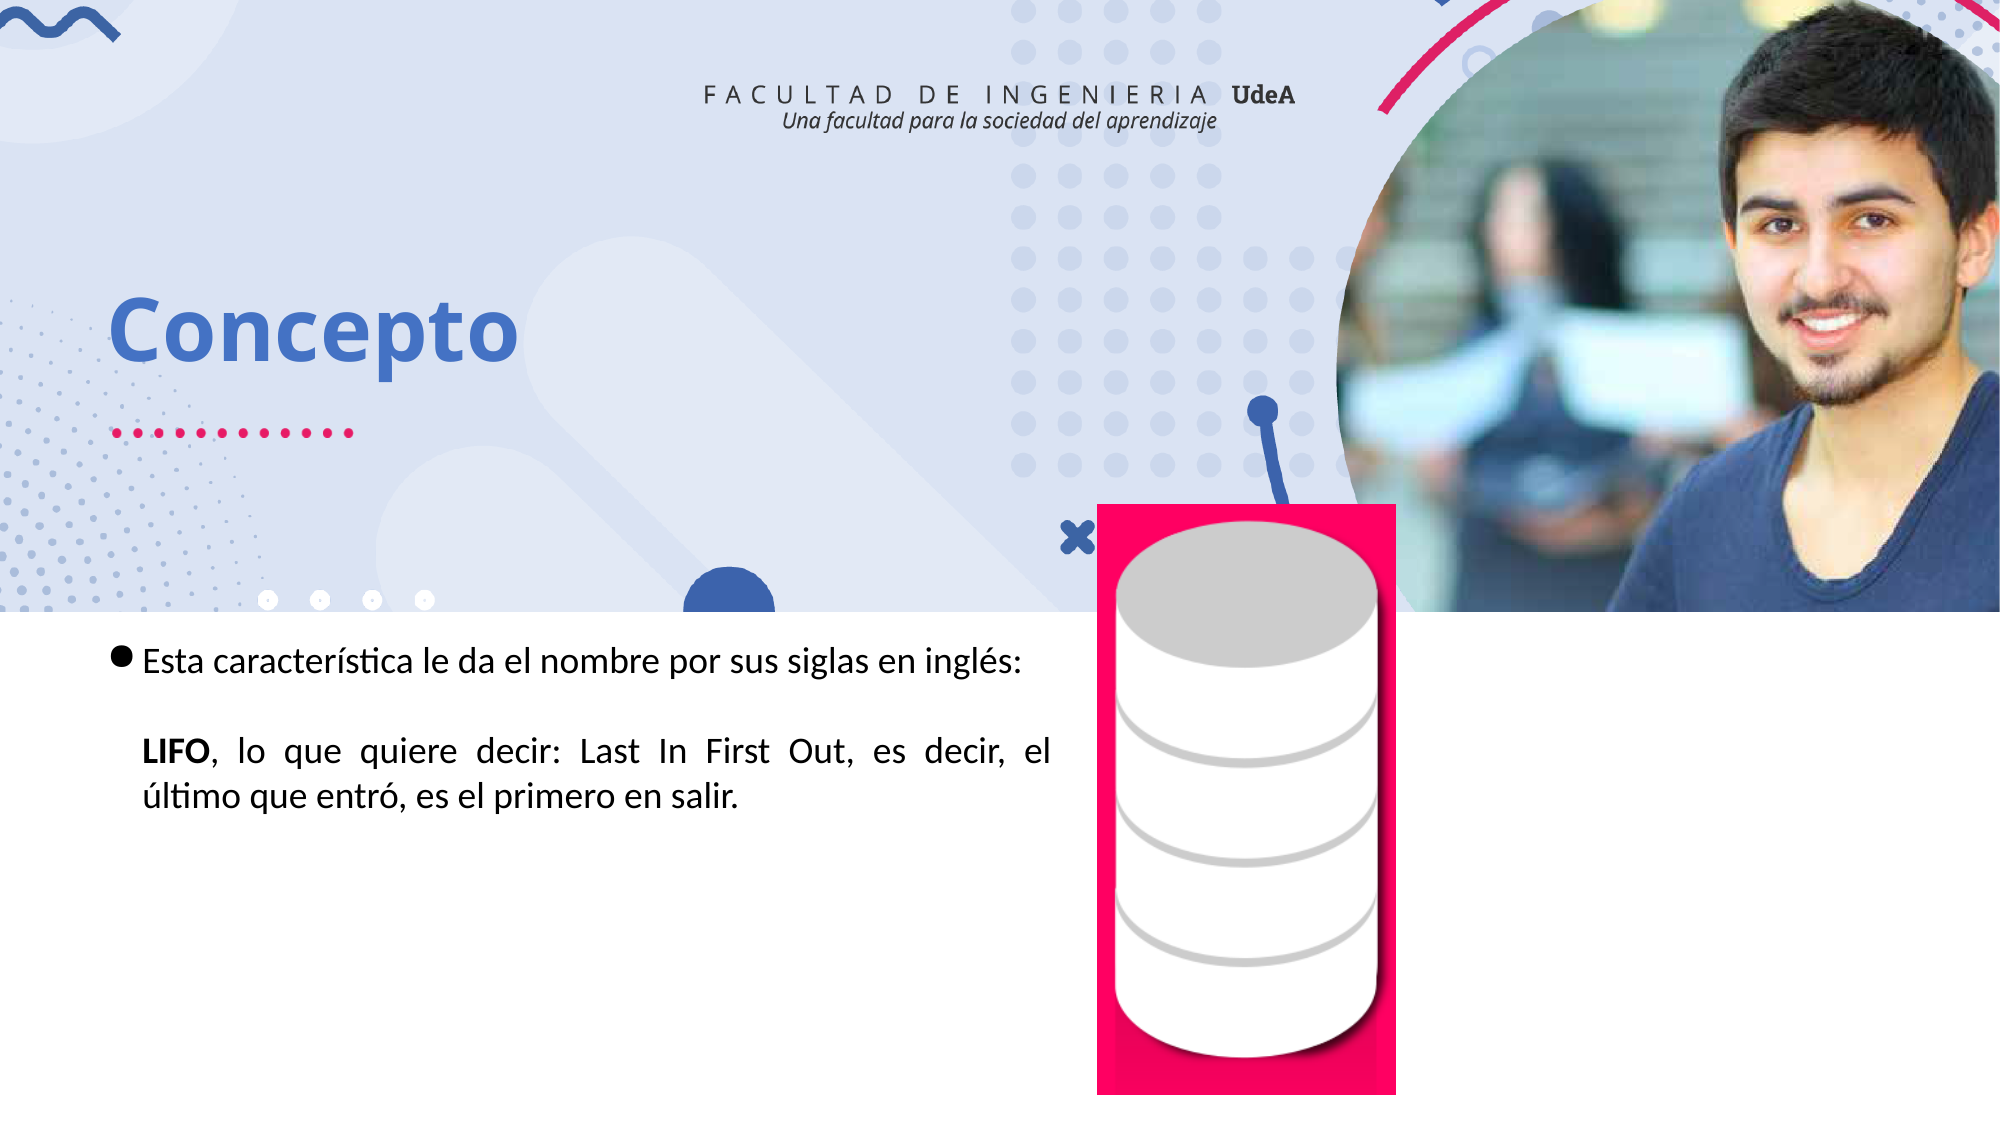

Concepto
Esta característica le da el nombre por sus siglas en inglés:
LIFO, lo que quiere decir: Last In First Out, es decir, el último que entró, es el primero en salir.